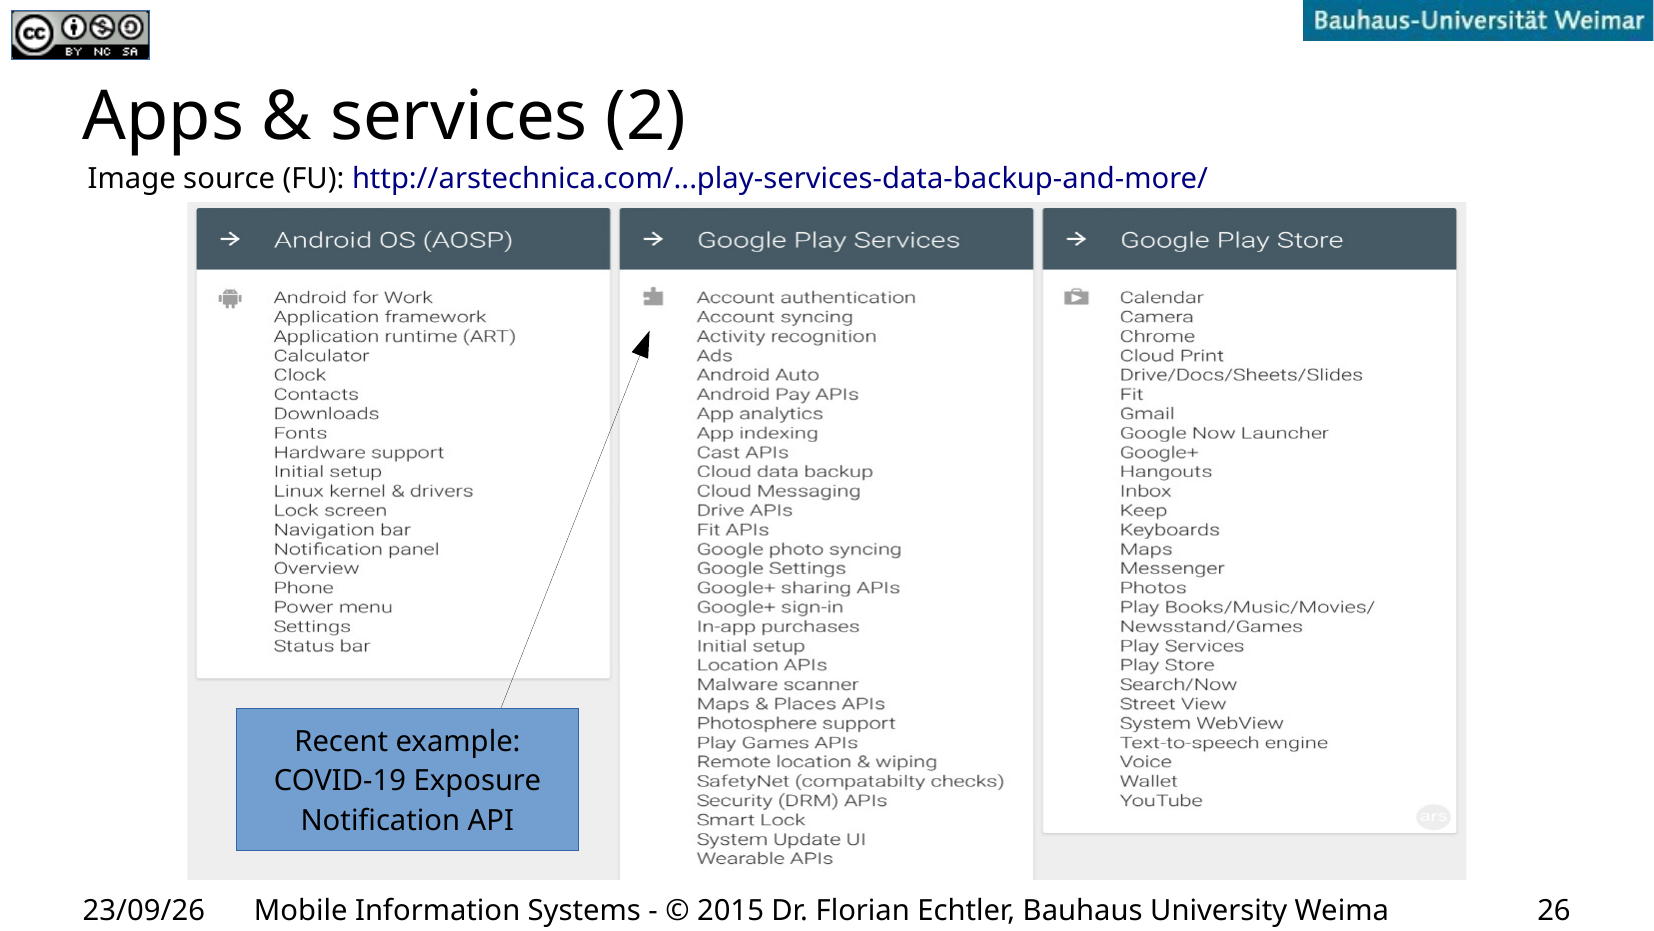

# Apps & services (2)
Image source (FU): http://arstechnica.com/...play-services-data-backup-and-more/
Recent example:
COVID-19 Exposure
Notification API
Mobile Information Systems - © 2015 Dr. Florian Echtler, Bauhaus University Weimar
26